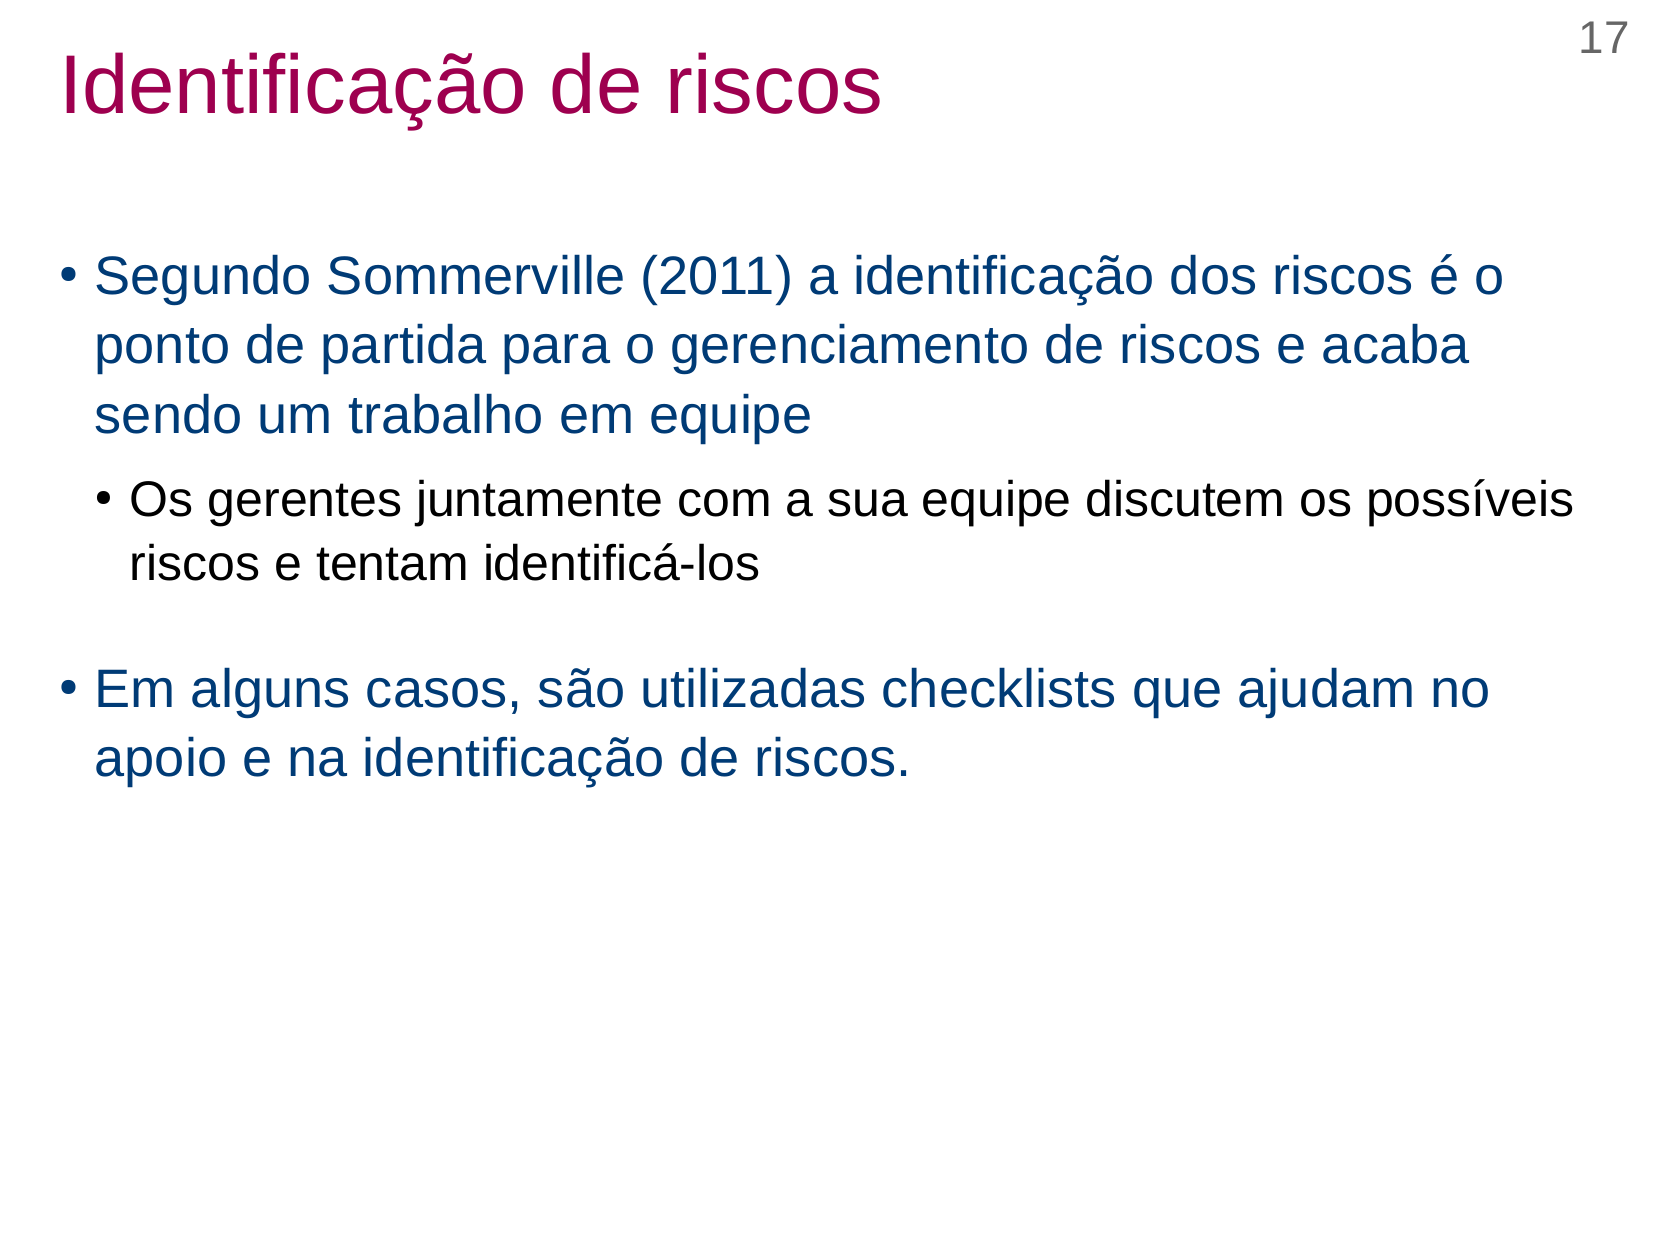

17
# Identificação de riscos
Segundo Sommerville (2011) a identificação dos riscos é o ponto de partida para o gerenciamento de riscos e acaba sendo um trabalho em equipe
Os gerentes juntamente com a sua equipe discutem os possíveis riscos e tentam identificá-los
Em alguns casos, são utilizadas checklists que ajudam no apoio e na identificação de riscos.